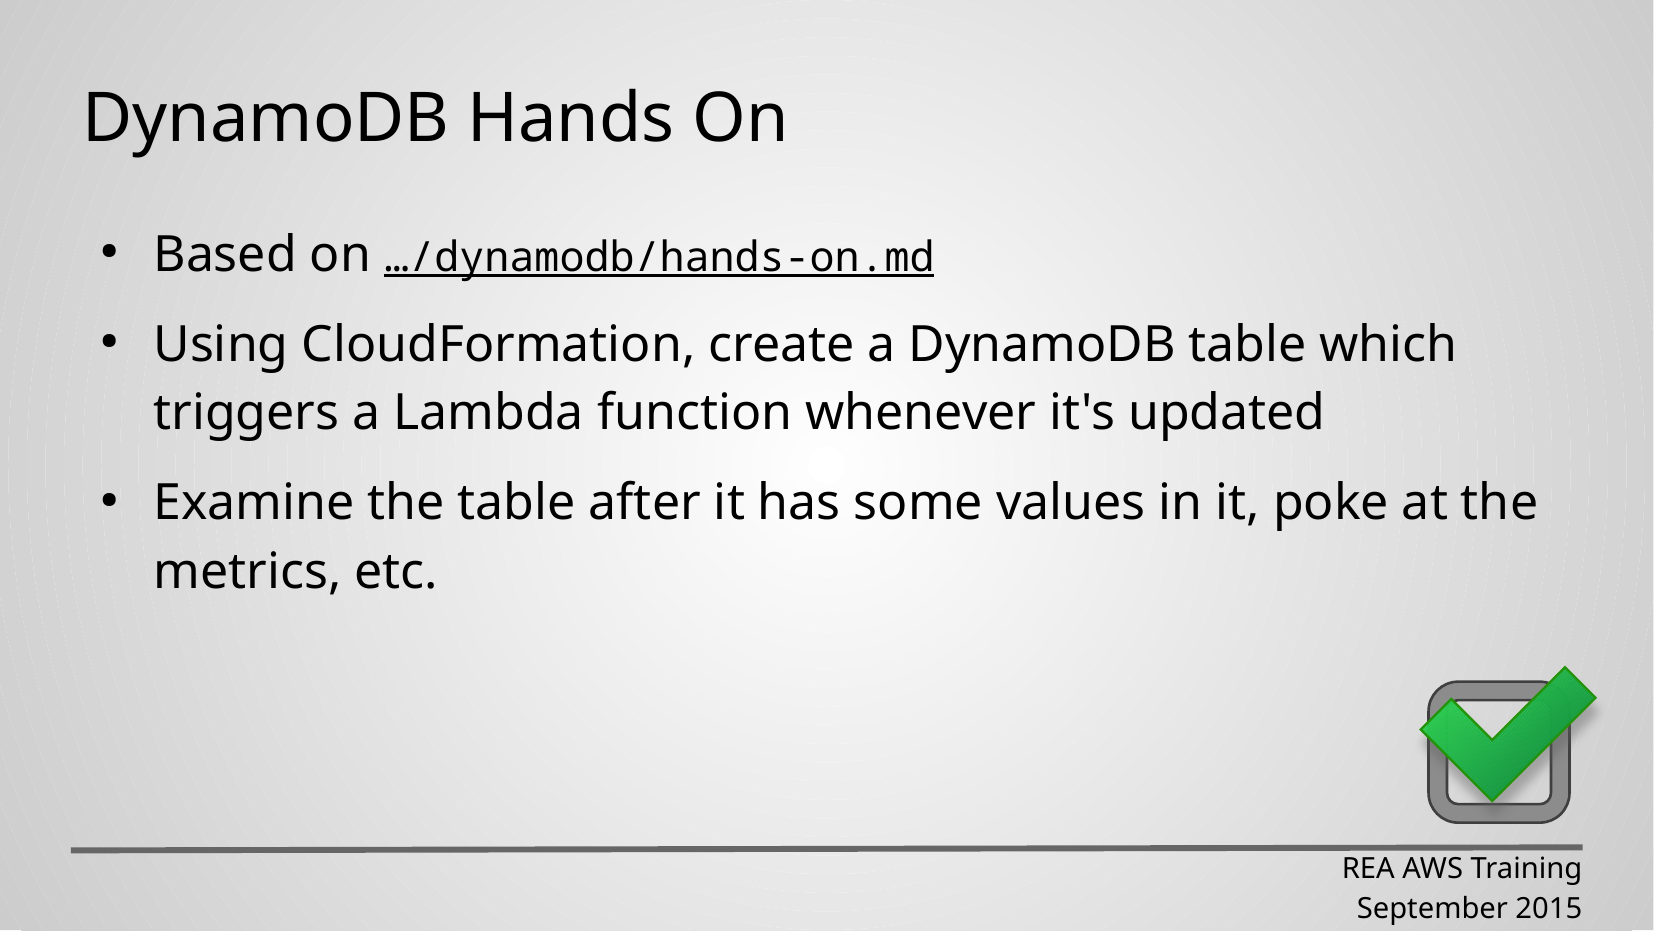

# DynamoDB Hands On
Based on …/dynamodb/hands-on.md
Using CloudFormation, create a DynamoDB table which triggers a Lambda function whenever it's updated
Examine the table after it has some values in it, poke at the metrics, etc.